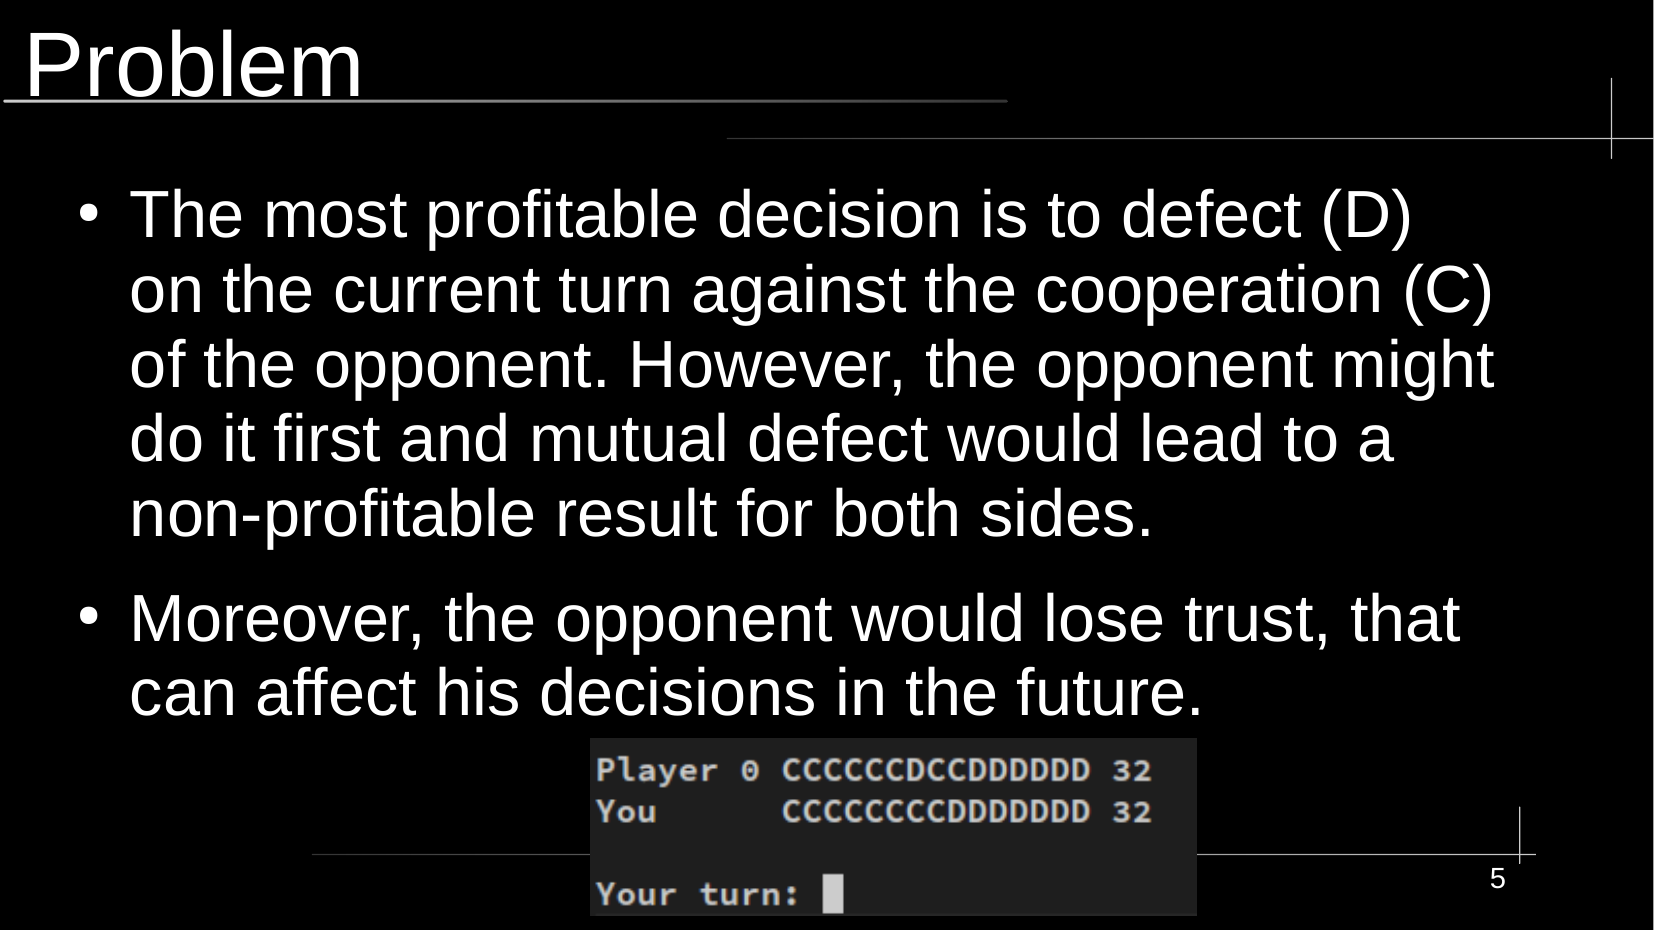

# Problem
The most profitable decision is to defect (D) on the current turn against the cooperation (C) of the opponent. However, the opponent might do it first and mutual defect would lead to a non-profitable result for both sides.
Moreover, the opponent would lose trust, that can affect his decisions in the future.
5